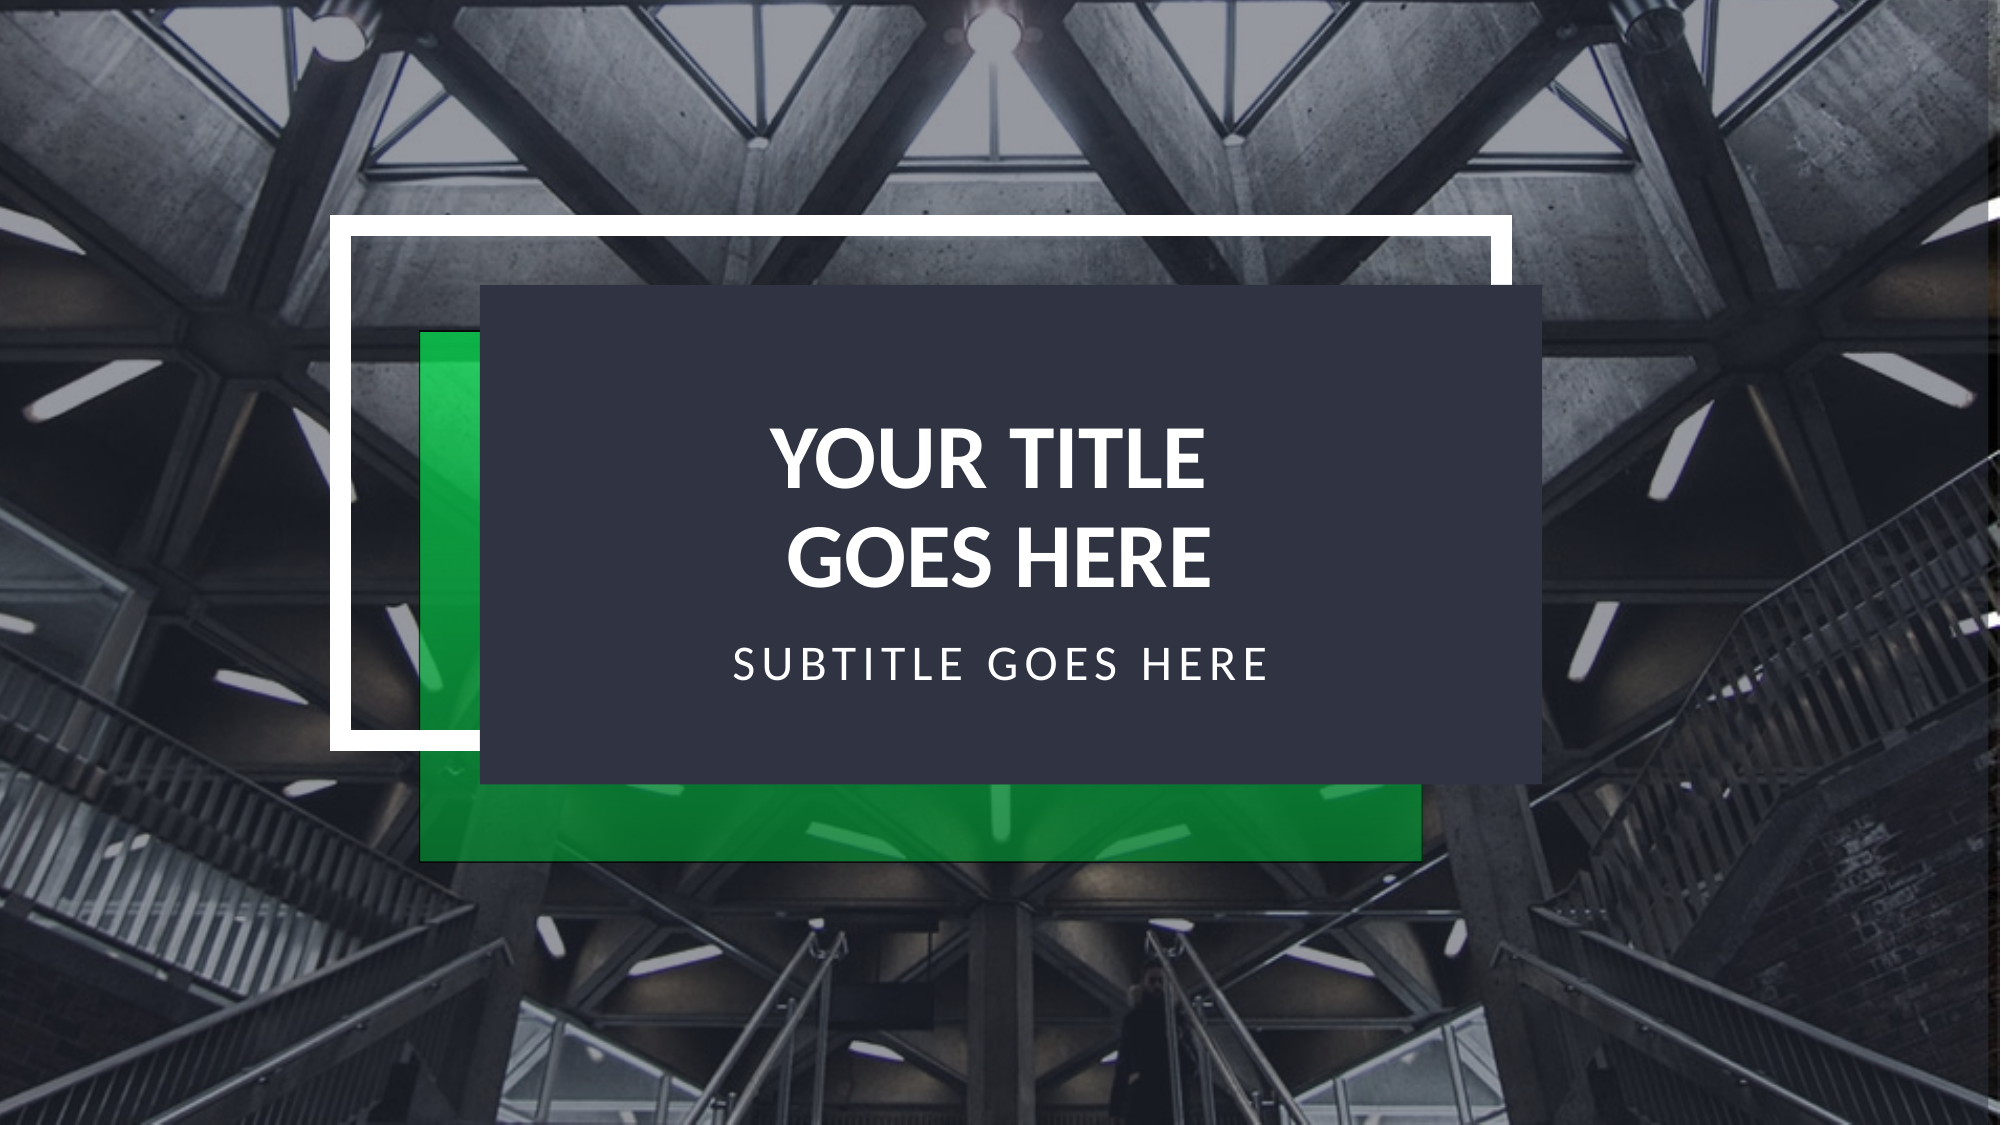

2
+
2
+
# YOUR TITLE GOES HERE
SUBTITLE GOES HERE